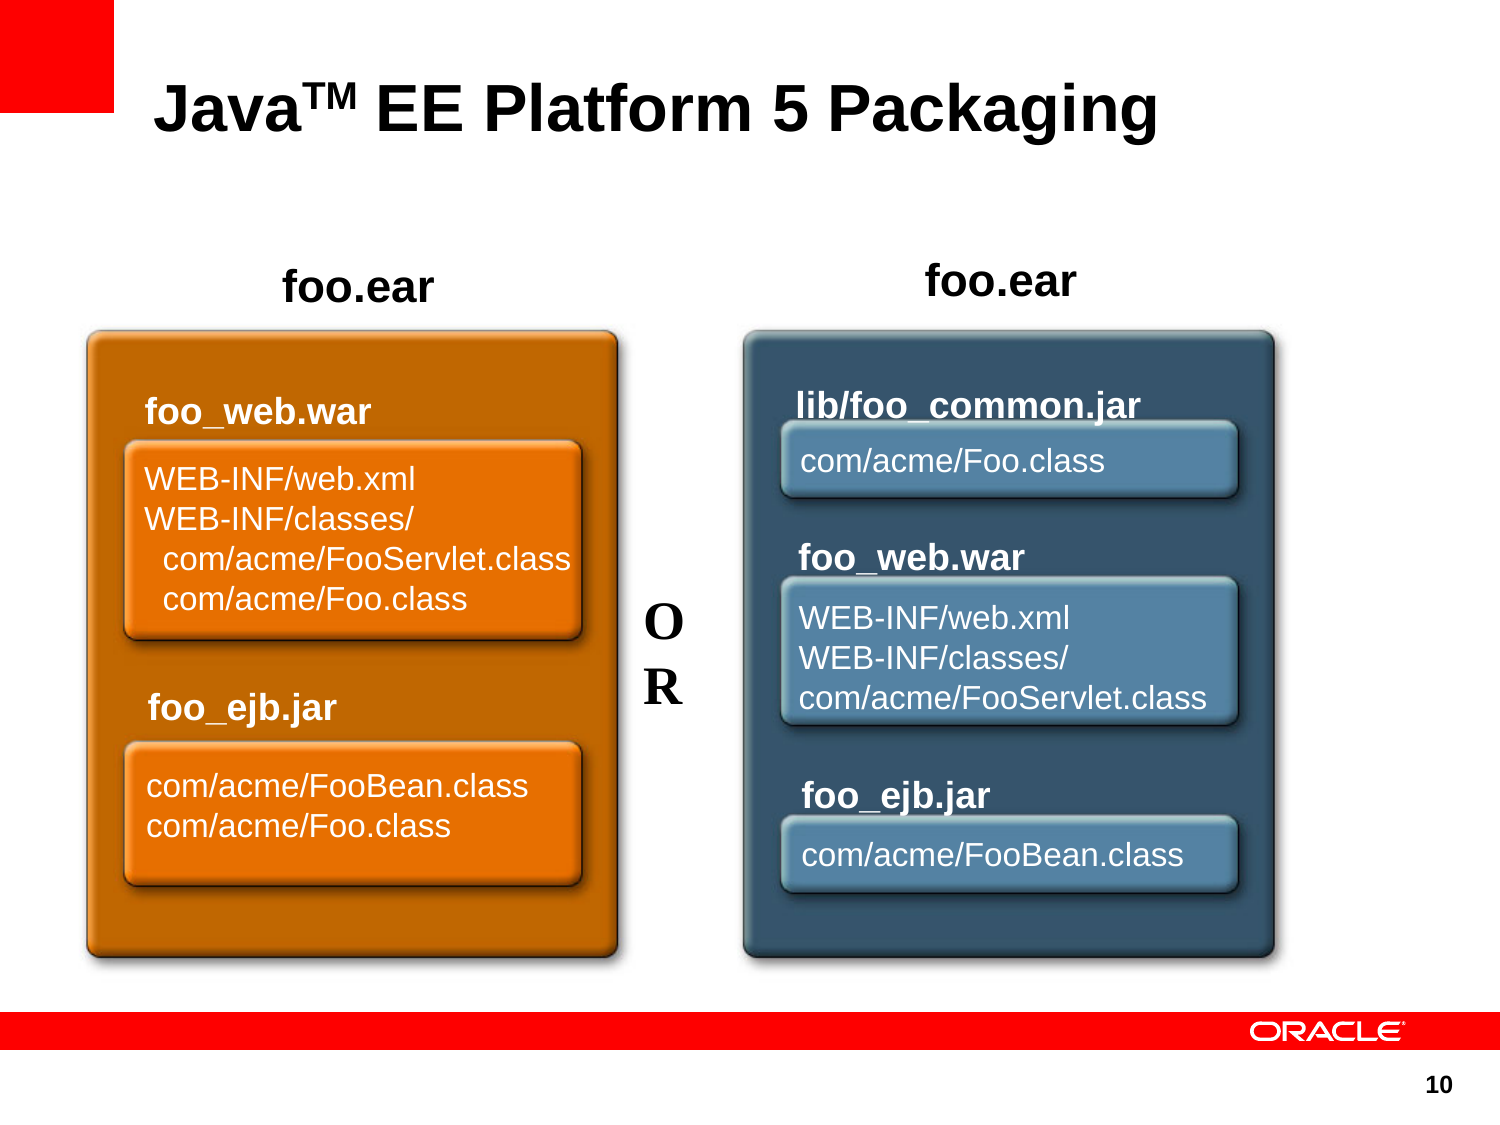

# JavaTM EE Platform 5 Packaging
foo.ear
foo.ear
lib/foo_common.jar
foo_web.war
com/acme/Foo.class
WEB-INF/web.xml
WEB-INF/classes/
 com/acme/FooServlet.class
 com/acme/Foo.class
foo_web.war
OR
WEB-INF/web.xml
WEB-INF/classes/ com/acme/FooServlet.class
foo_ejb.jar
com/acme/FooBean.class
com/acme/Foo.class
foo_ejb.jar
com/acme/FooBean.class